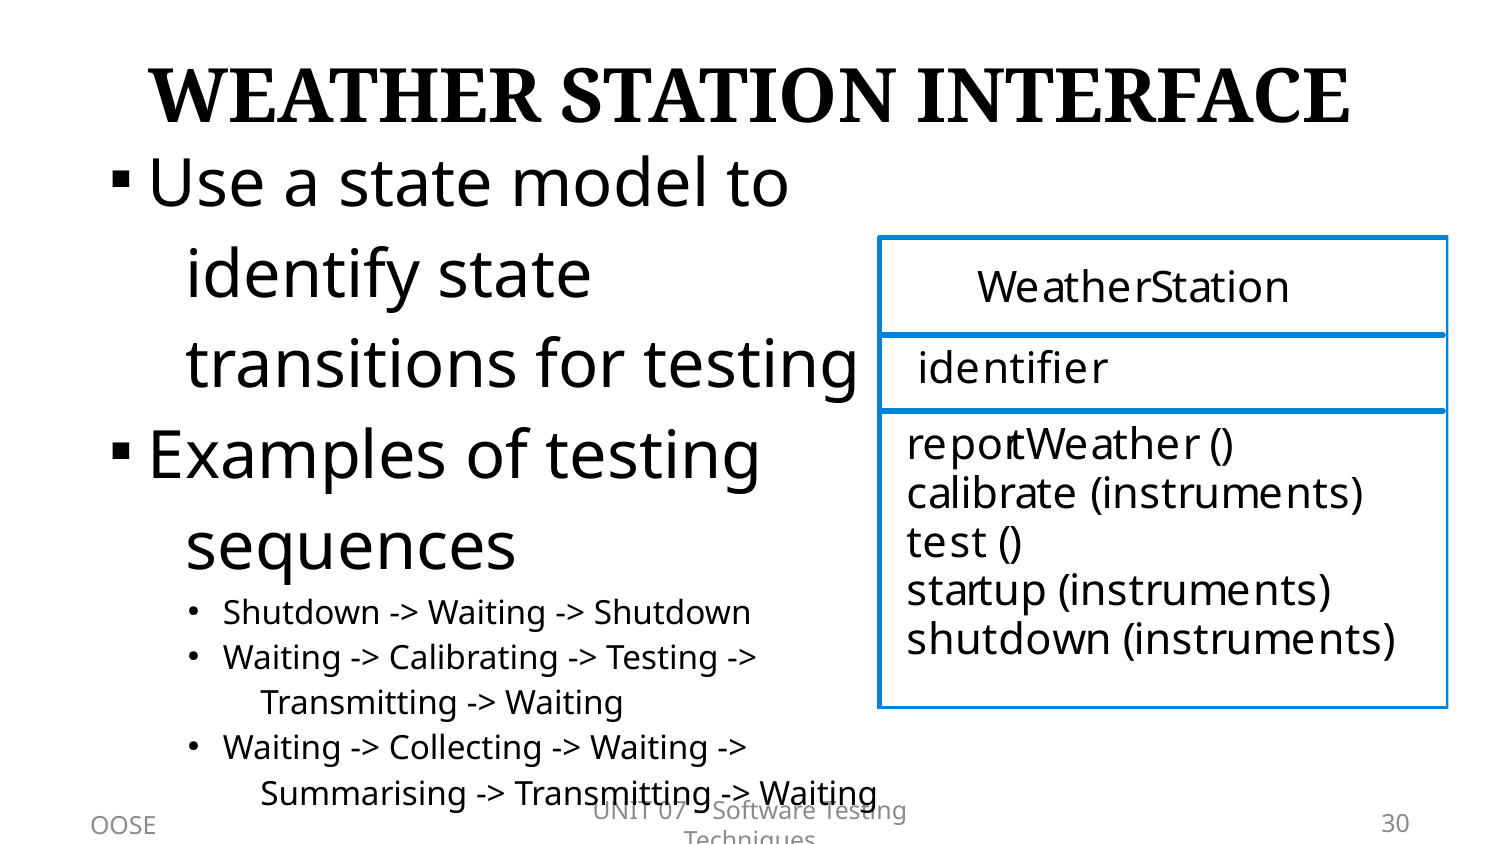

# WEATHER STATION INTERFACE
Use a state model to identify state transitions for testing
Examples of testing sequences
Shutdown -> Waiting -> Shutdown
Waiting -> Calibrating -> Testing -> Transmitting -> Waiting
Waiting -> Collecting -> Waiting -> Summarising -> Transmitting -> Waiting
OOSE
UNIT 07 - Software Testing Techniques
30